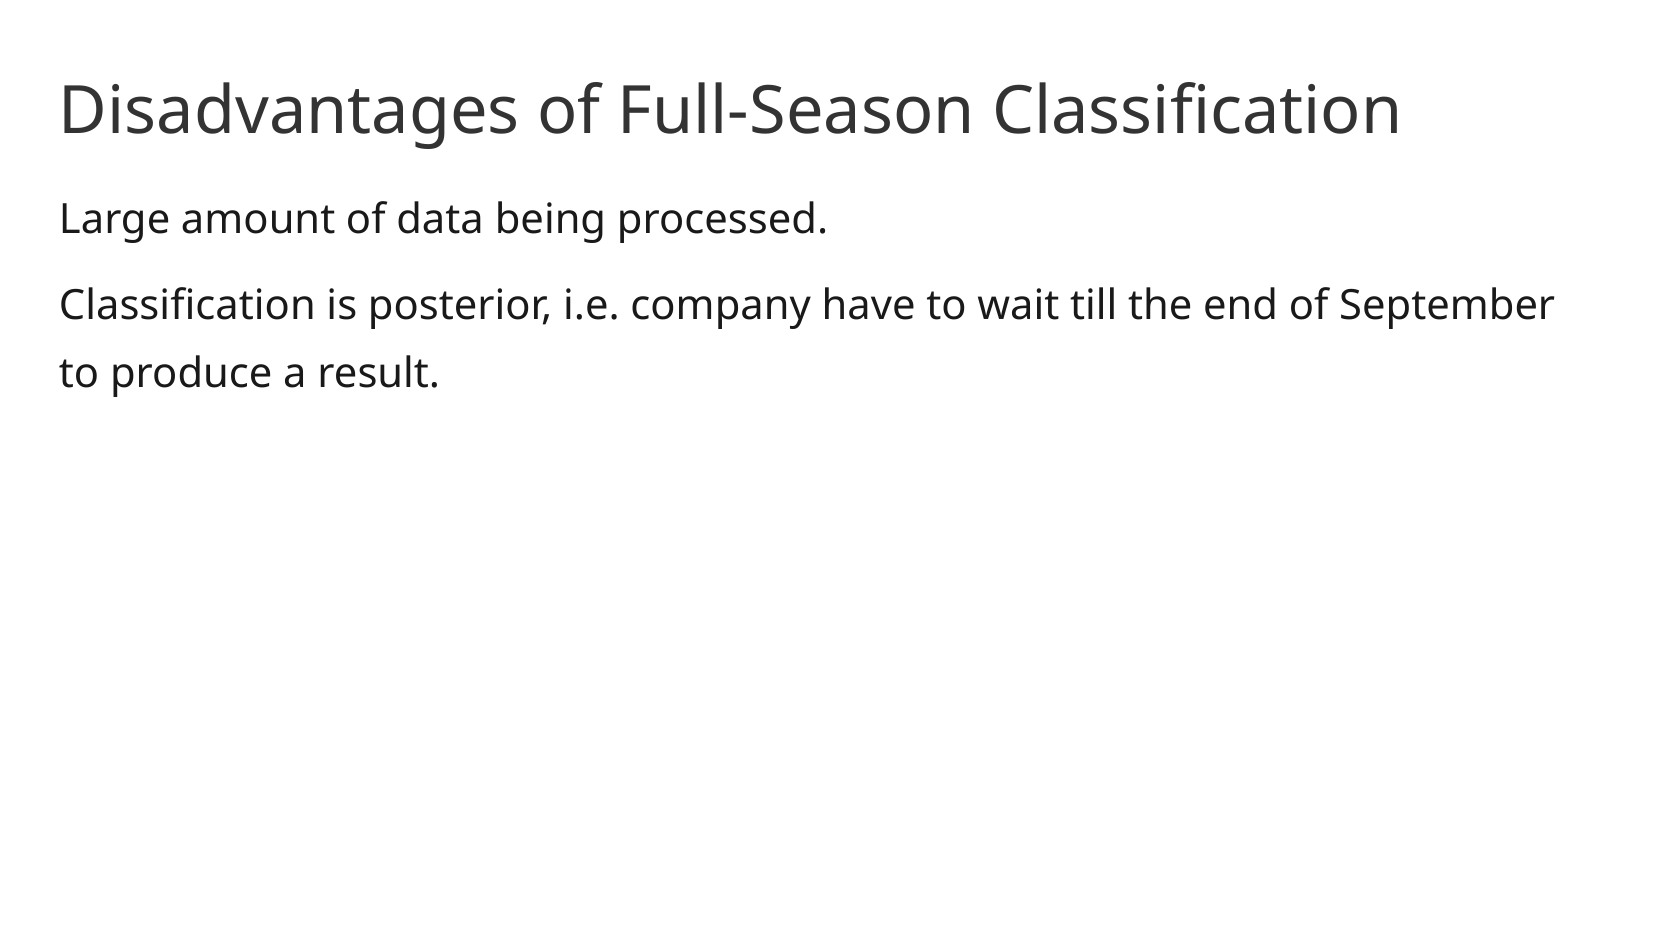

# Disadvantages of Full-Season Classification
Large amount of data being processed.
Classification is posterior, i.e. company have to wait till the end of September to produce a result.